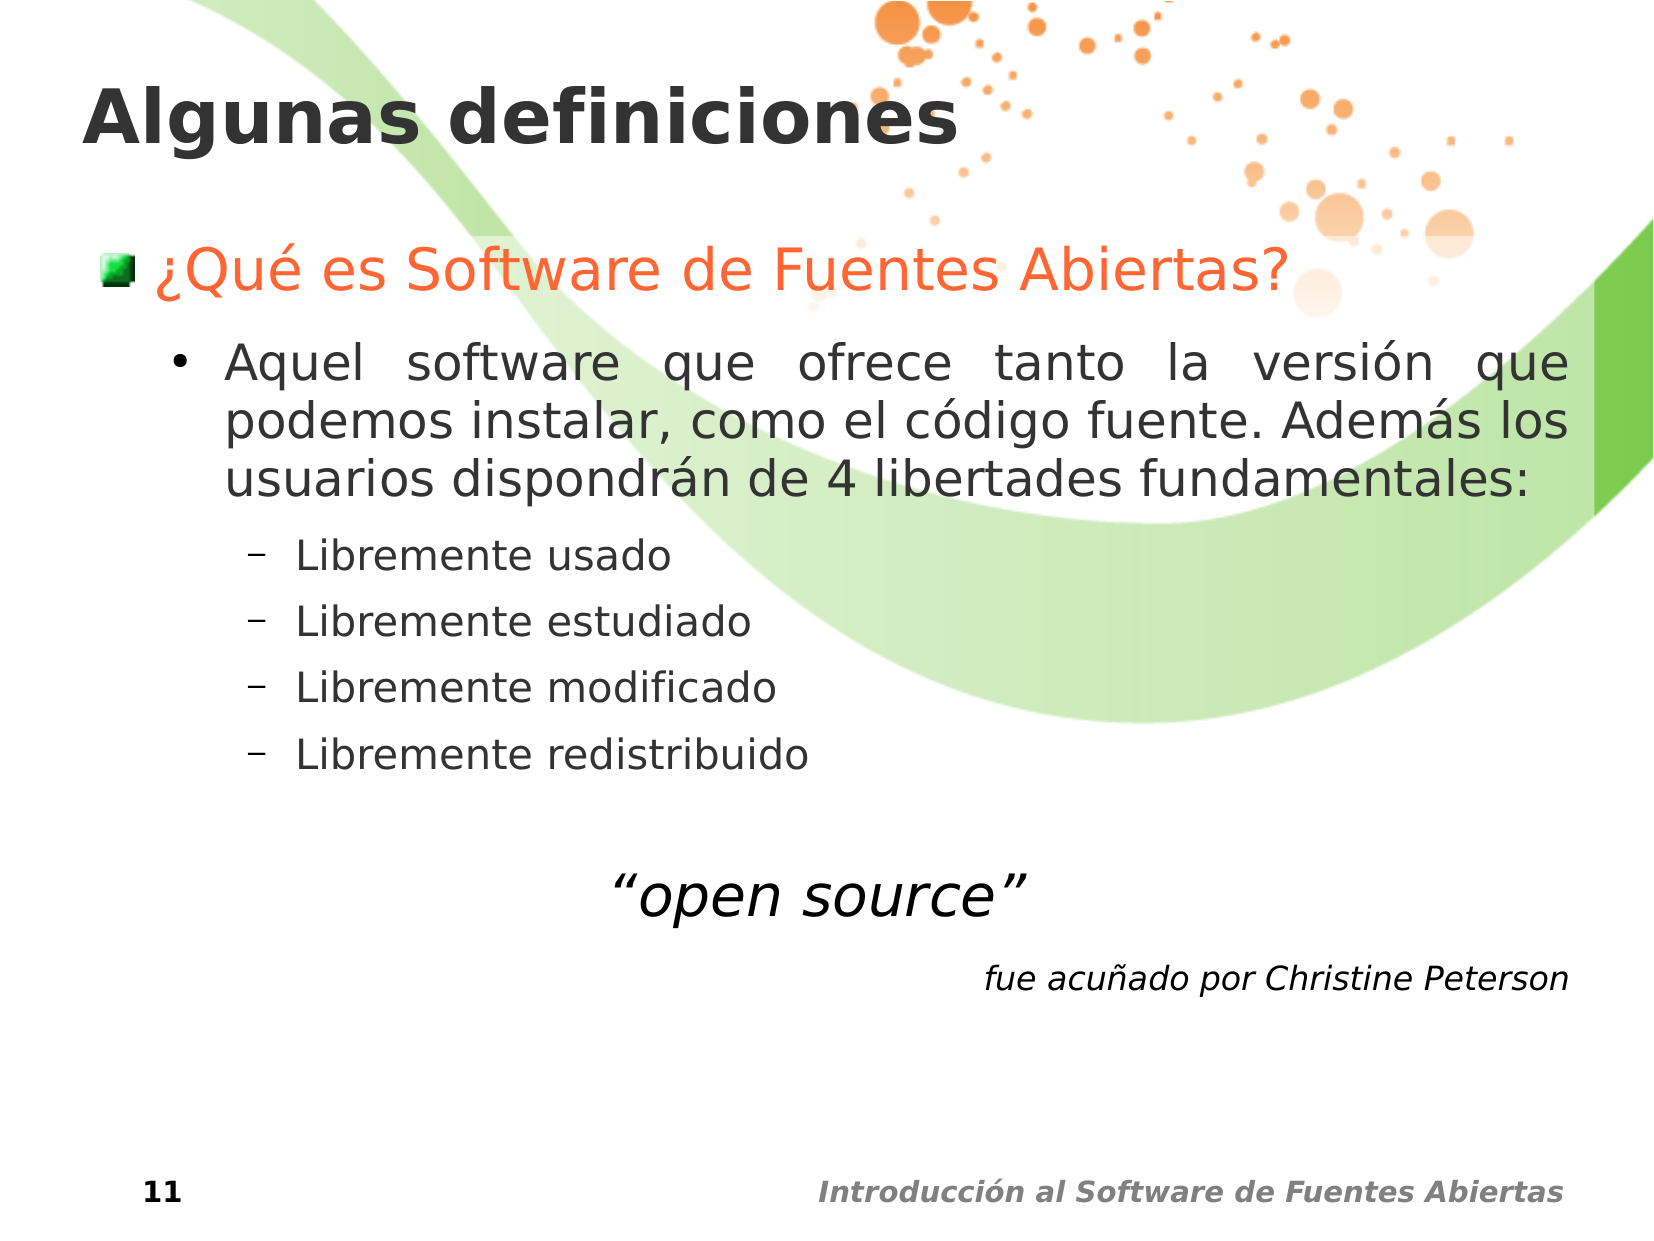

# Algunas definiciones
¿Qué es Software de Fuentes Abiertas?
Aquel software que ofrece tanto la versión que podemos instalar, como el código fuente. Además los usuarios dispondrán de 4 libertades fundamentales:
Libremente usado
Libremente estudiado
Libremente modificado
Libremente redistribuido
“open source”
fue acuñado por Christine Peterson